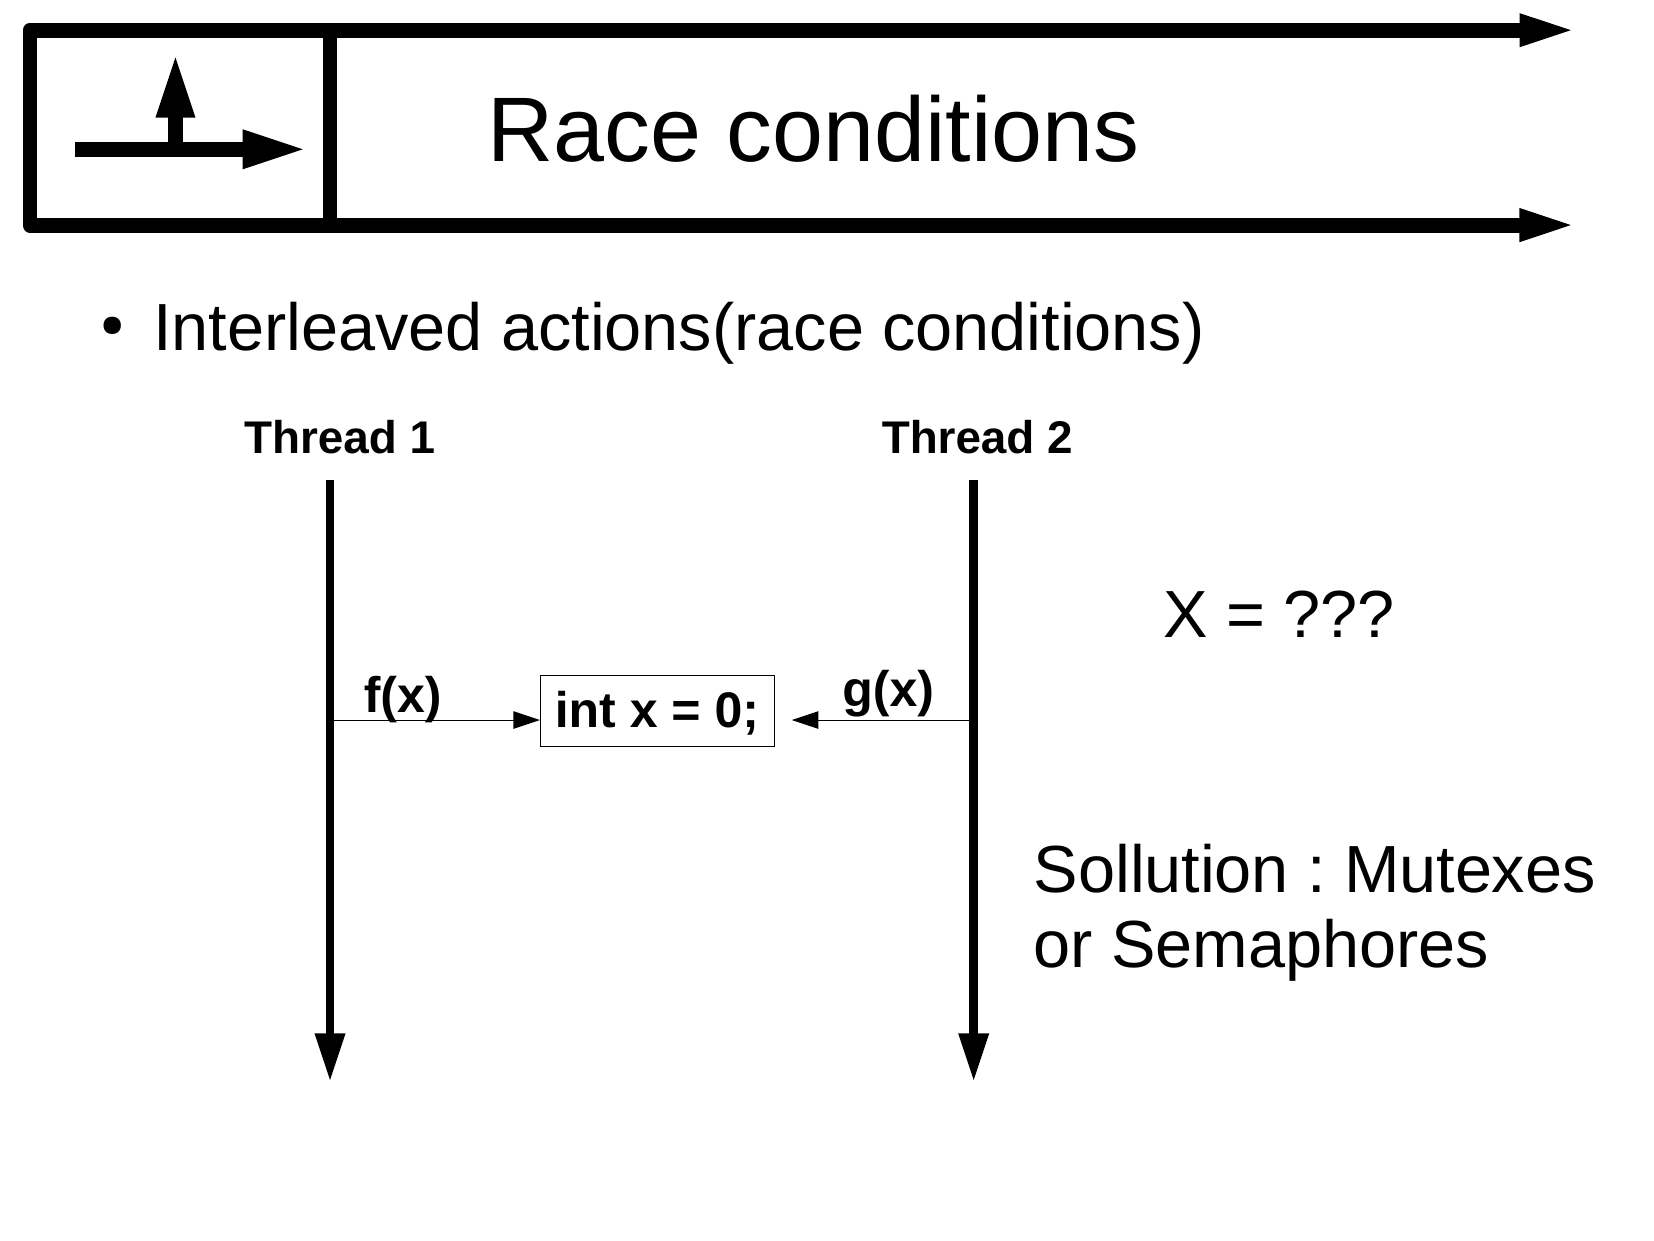

# Race conditions
Interleaved actions(race conditions)
Thread 1
Thread 2
X = ???
g(x)
f(x)
int x = 0;
Sollution : Mutexes
or Semaphores